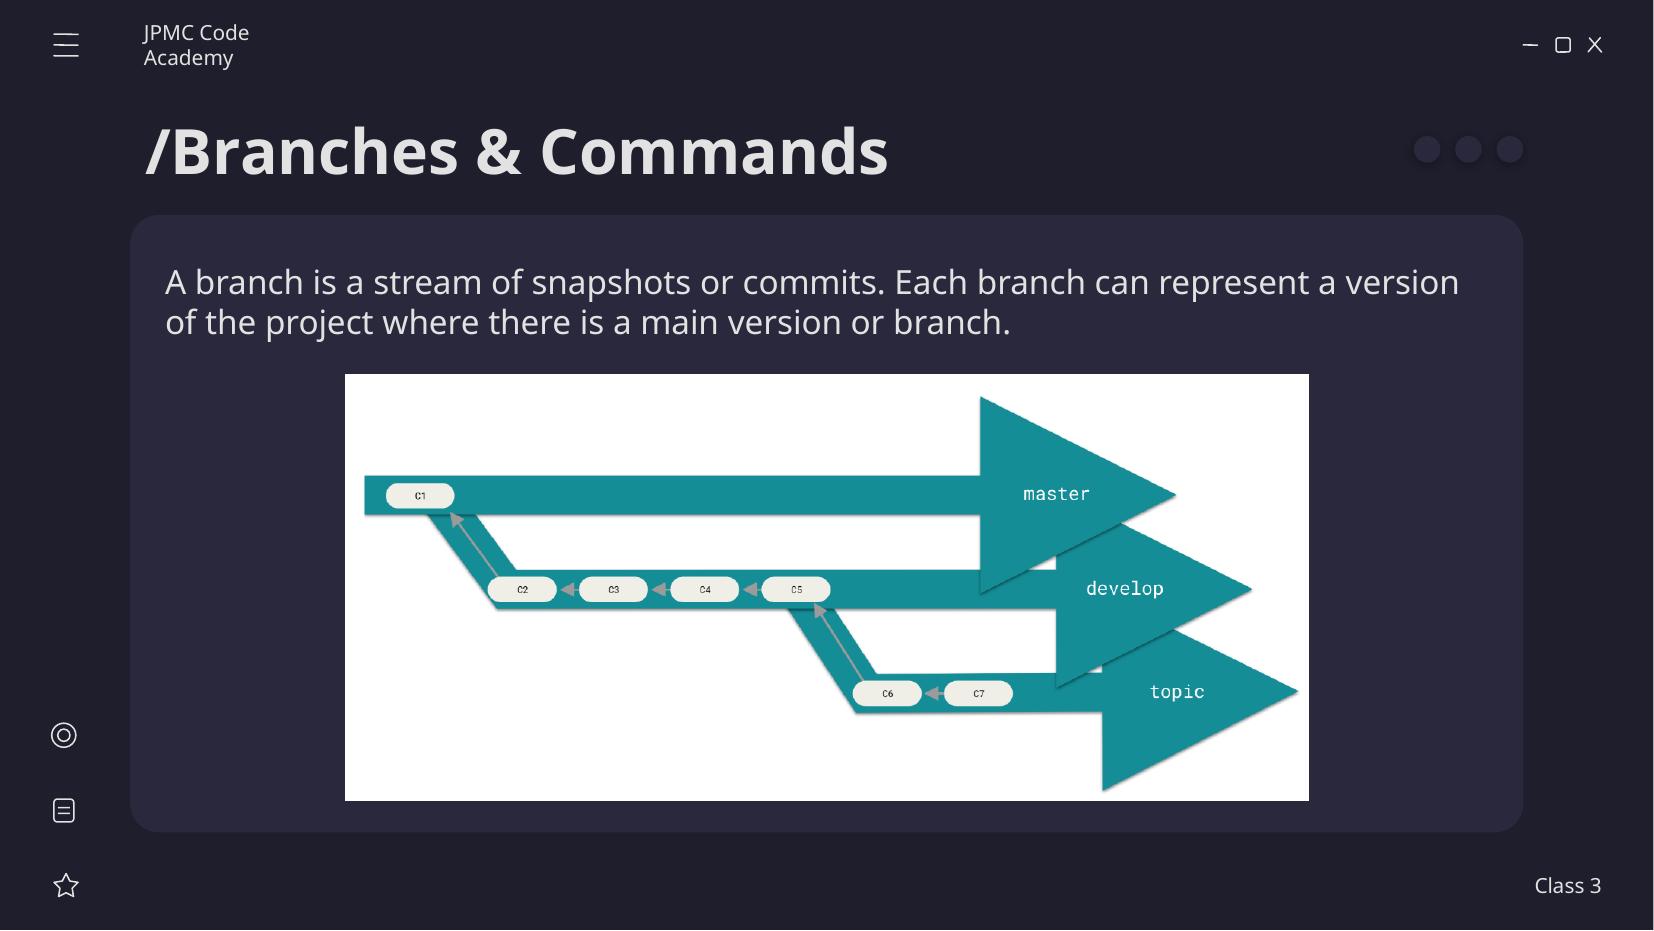

JPMC Code Academy
# /Branches & Commands
A branch is a stream of snapshots or commits. Each branch can represent a version of the project where there is a main version or branch.
Class 3